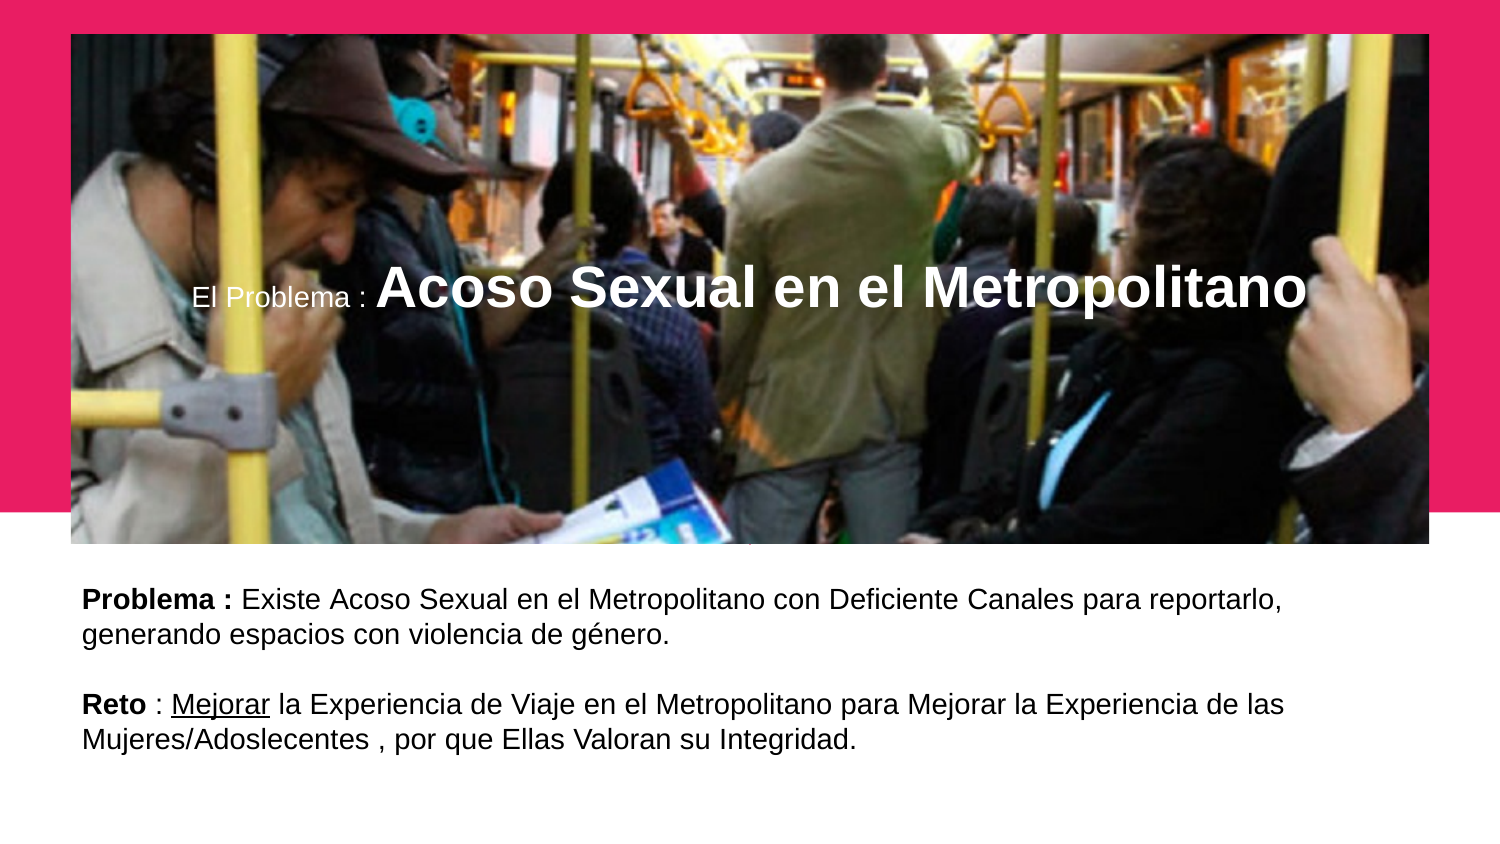

El Problema : Acoso Sexual en el Metropolitano
# Problema : Existe Acoso Sexual en el Metropolitano con Deficiente Canales para reportarlo, generando espacios con violencia de género. Reto : Mejorar la Experiencia de Viaje en el Metropolitano para Mejorar la Experiencia de las Mujeres/Adoslecentes , por que Ellas Valoran su Integridad.